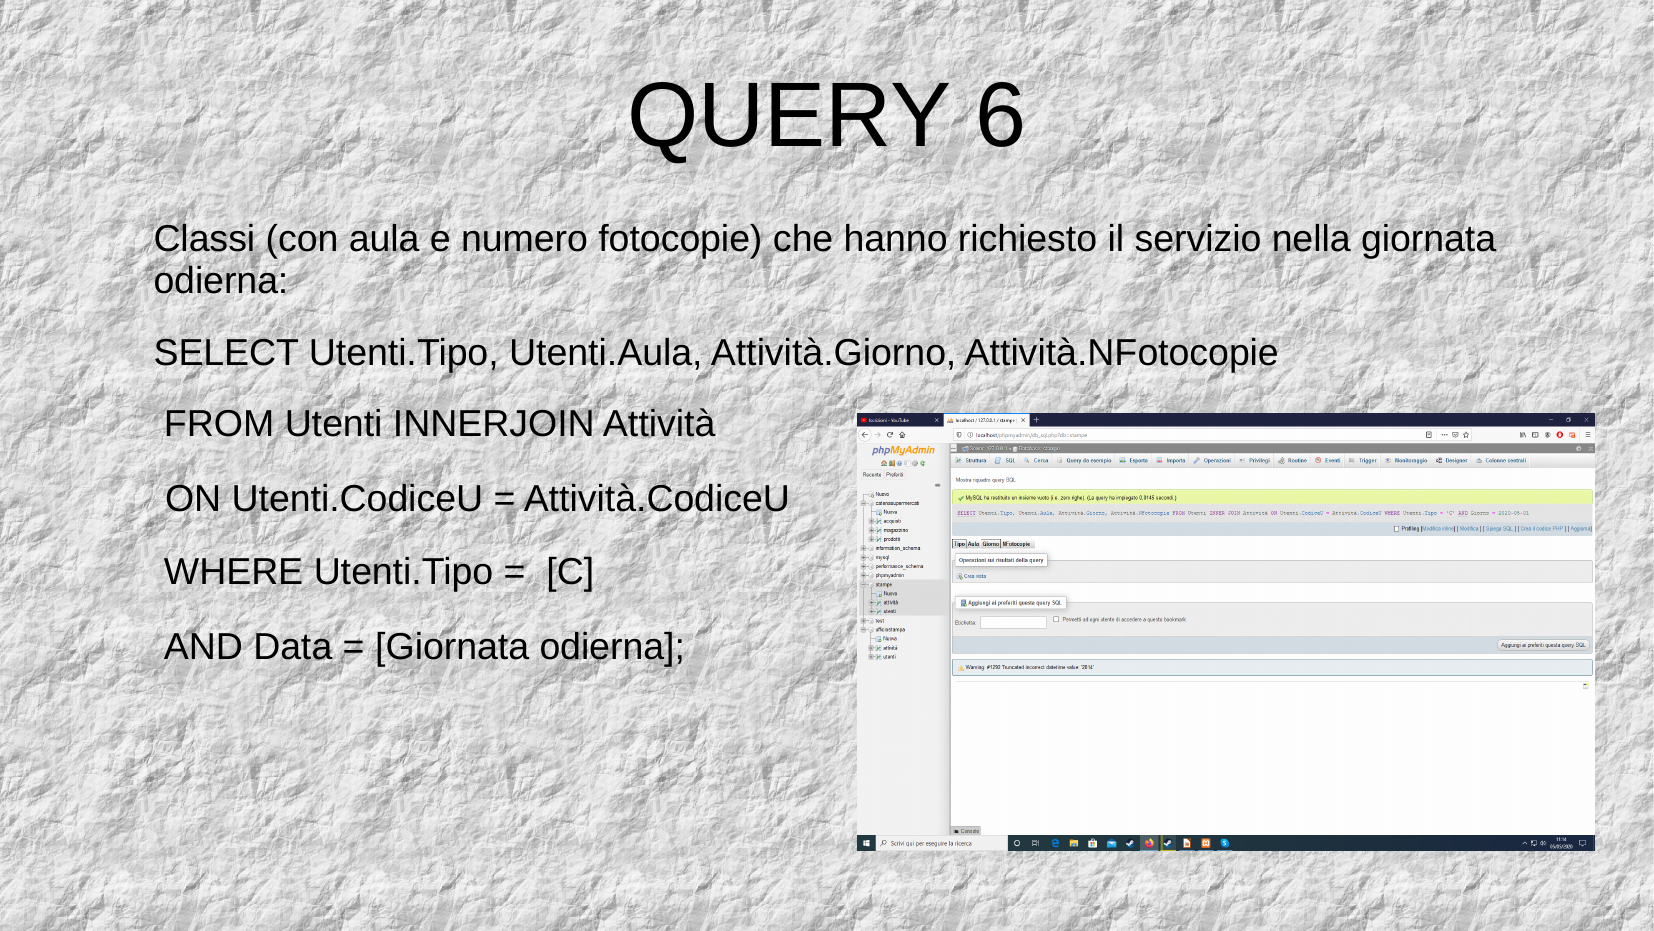

# QUERY 6
Classi (con aula e numero fotocopie) che hanno richiesto il servizio nella giornata odierna:
SELECT Utenti.Tipo, Utenti.Aula, Attività.Giorno, Attività.NFotocopie
 FROM Utenti INNERJOIN Attività
 ON Utenti.CodiceU = Attività.CodiceU
 WHERE Utenti.Tipo = [C]
 AND Data = [Giornata odierna];